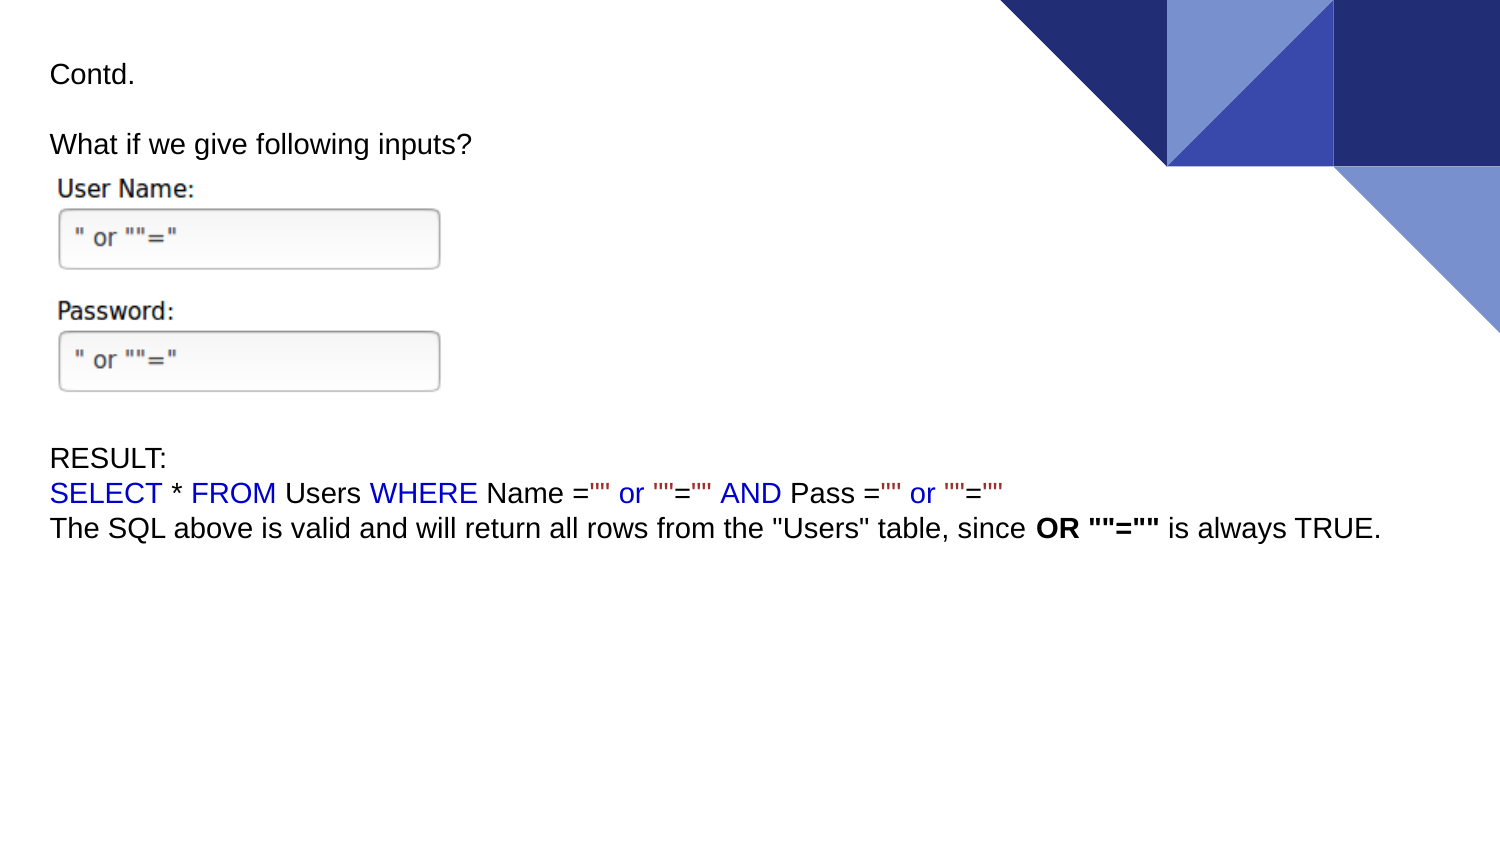

Contd.
What if we give following inputs?
RESULT:
SELECT * FROM Users WHERE Name ="" or ""="" AND Pass ="" or ""=""
The SQL above is valid and will return all rows from the "Users" table, since OR ""="" is always TRUE.
#